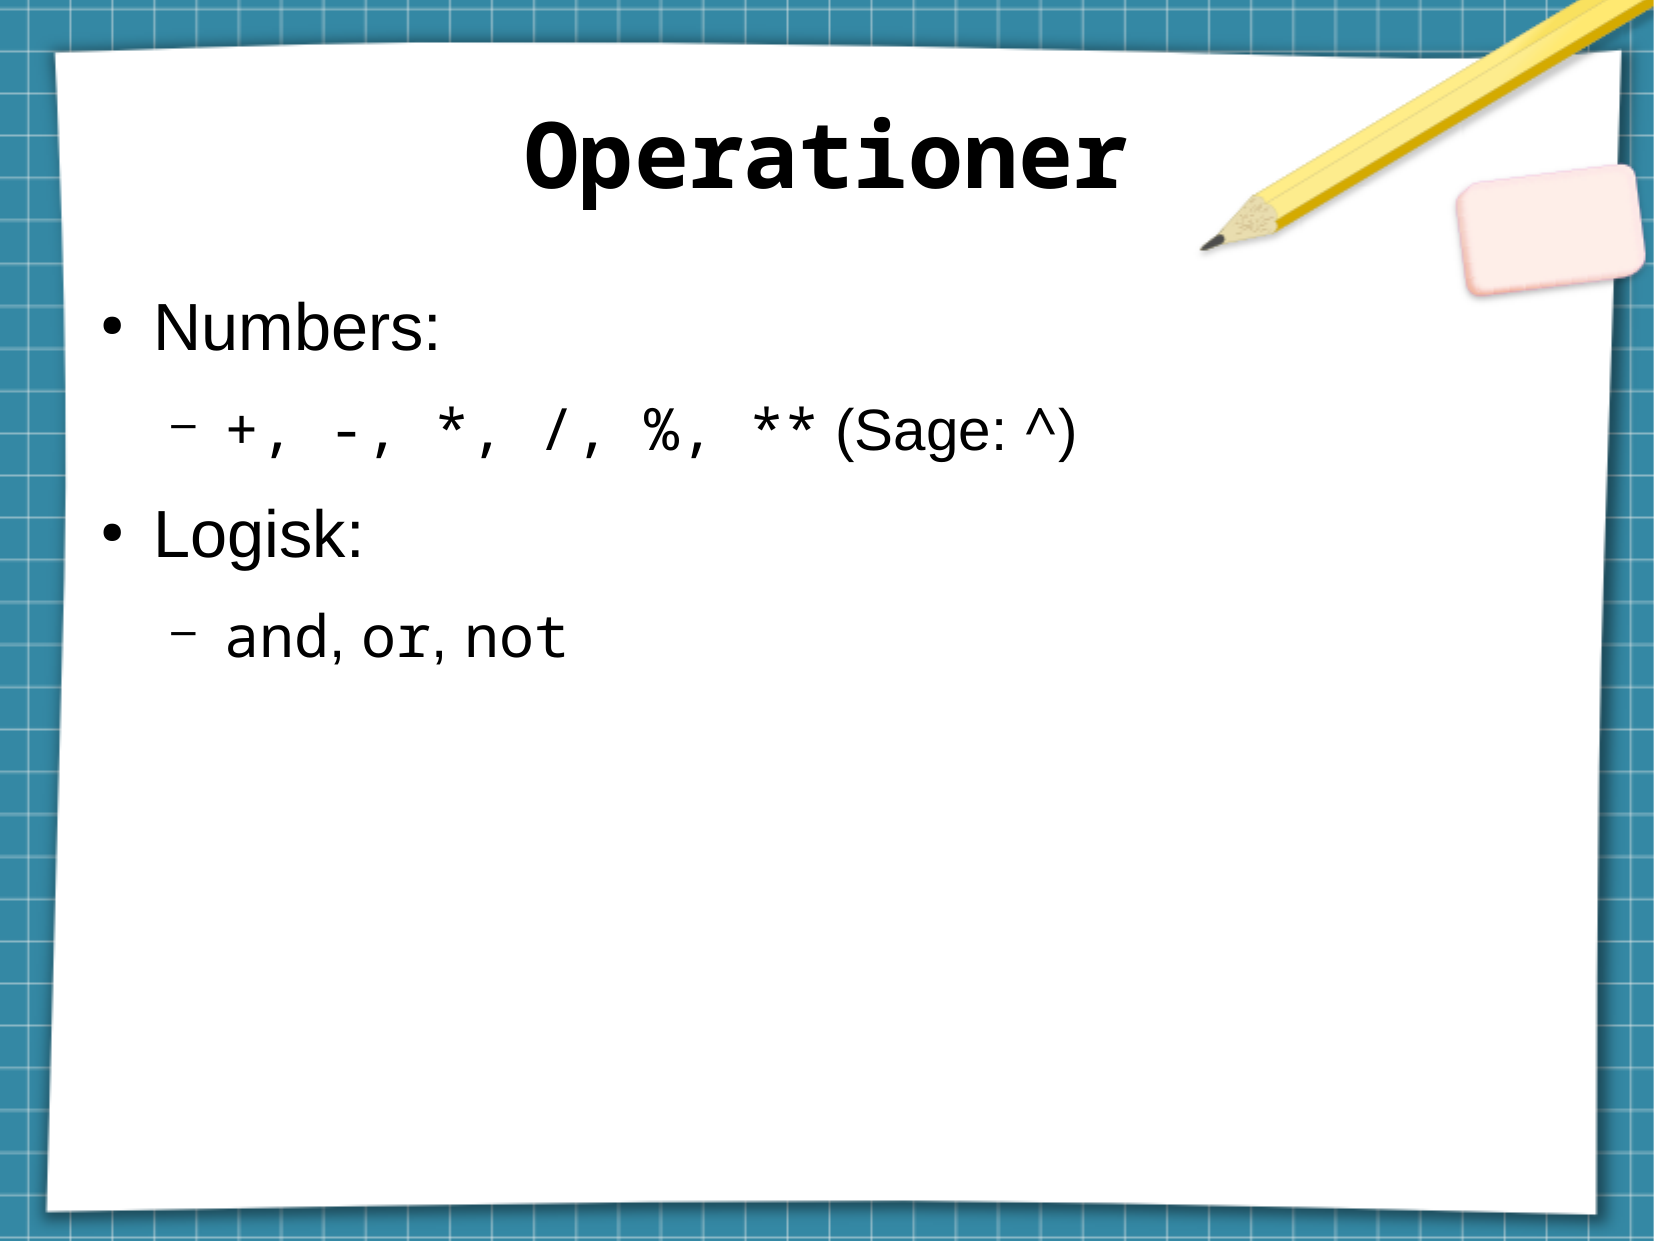

# Operationer
Numbers:
+, -, *, /, %, ** (Sage: ^)
Logisk:
and, or, not